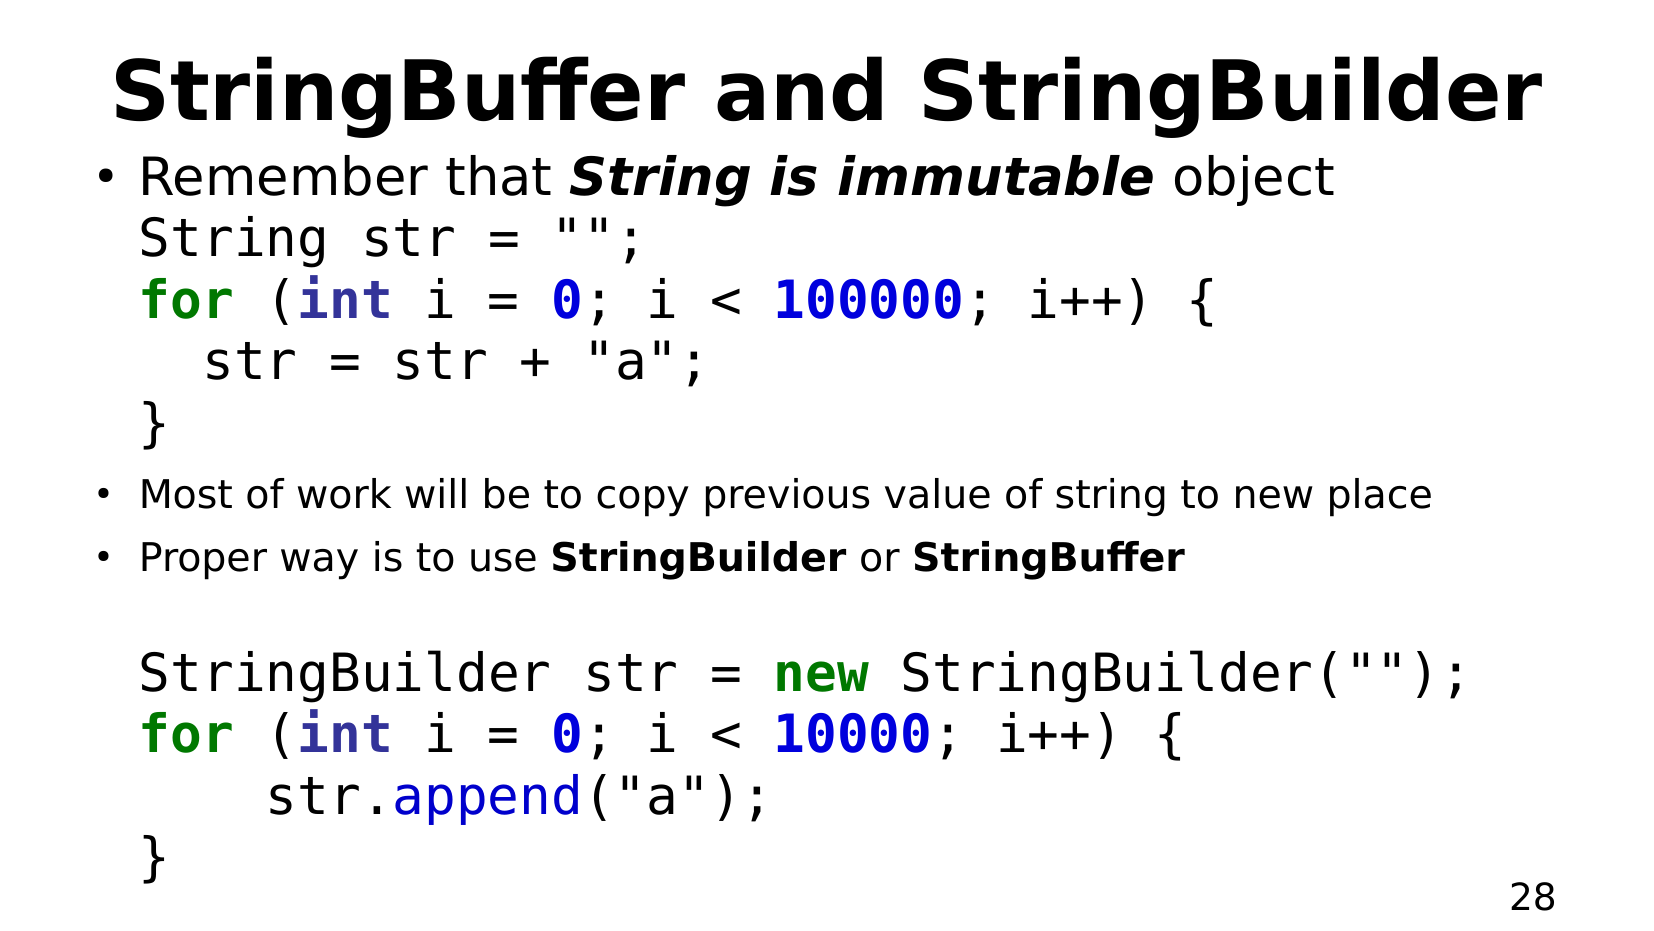

# StringBuffer and StringBuilder
Remember that String is immutable object
String str = "";
for (int i = 0; i < 100000; i++) {
 str = str + "a";
}
Most of work will be to copy previous value of string to new place
Proper way is to use StringBuilder or StringBuffer
StringBuilder str = new StringBuilder("");
for (int i = 0; i < 10000; i++) {
 str.append("a");
}